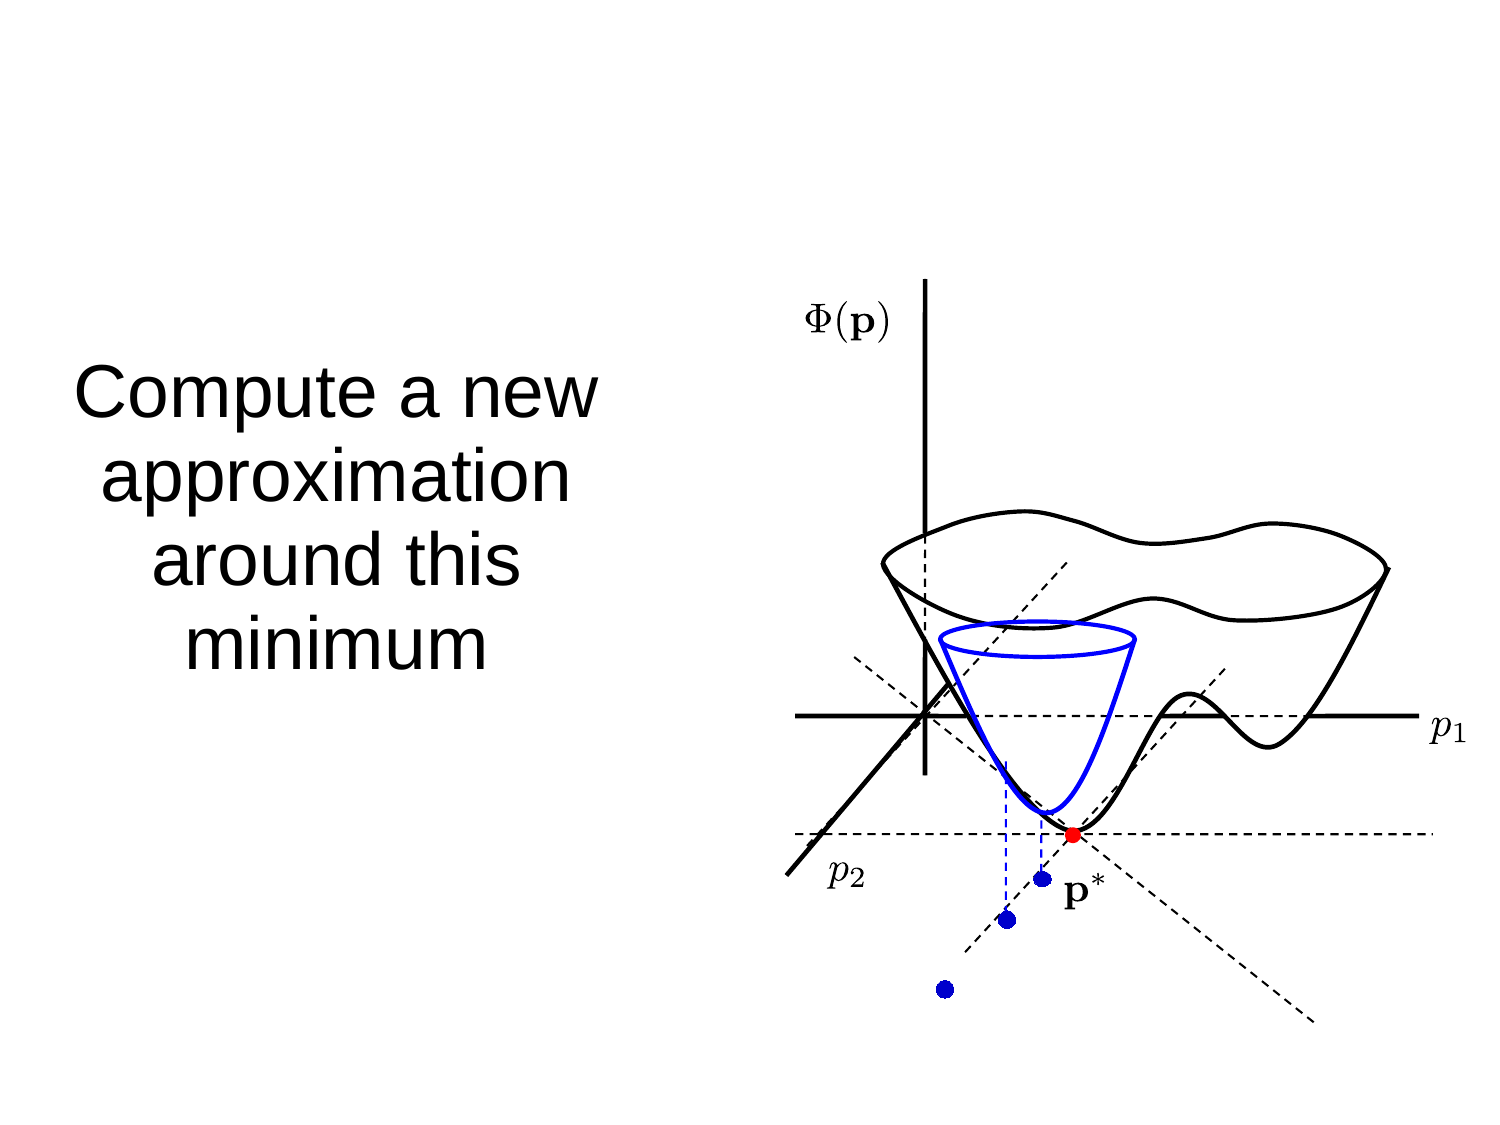

Compute a new approximation around this minimum